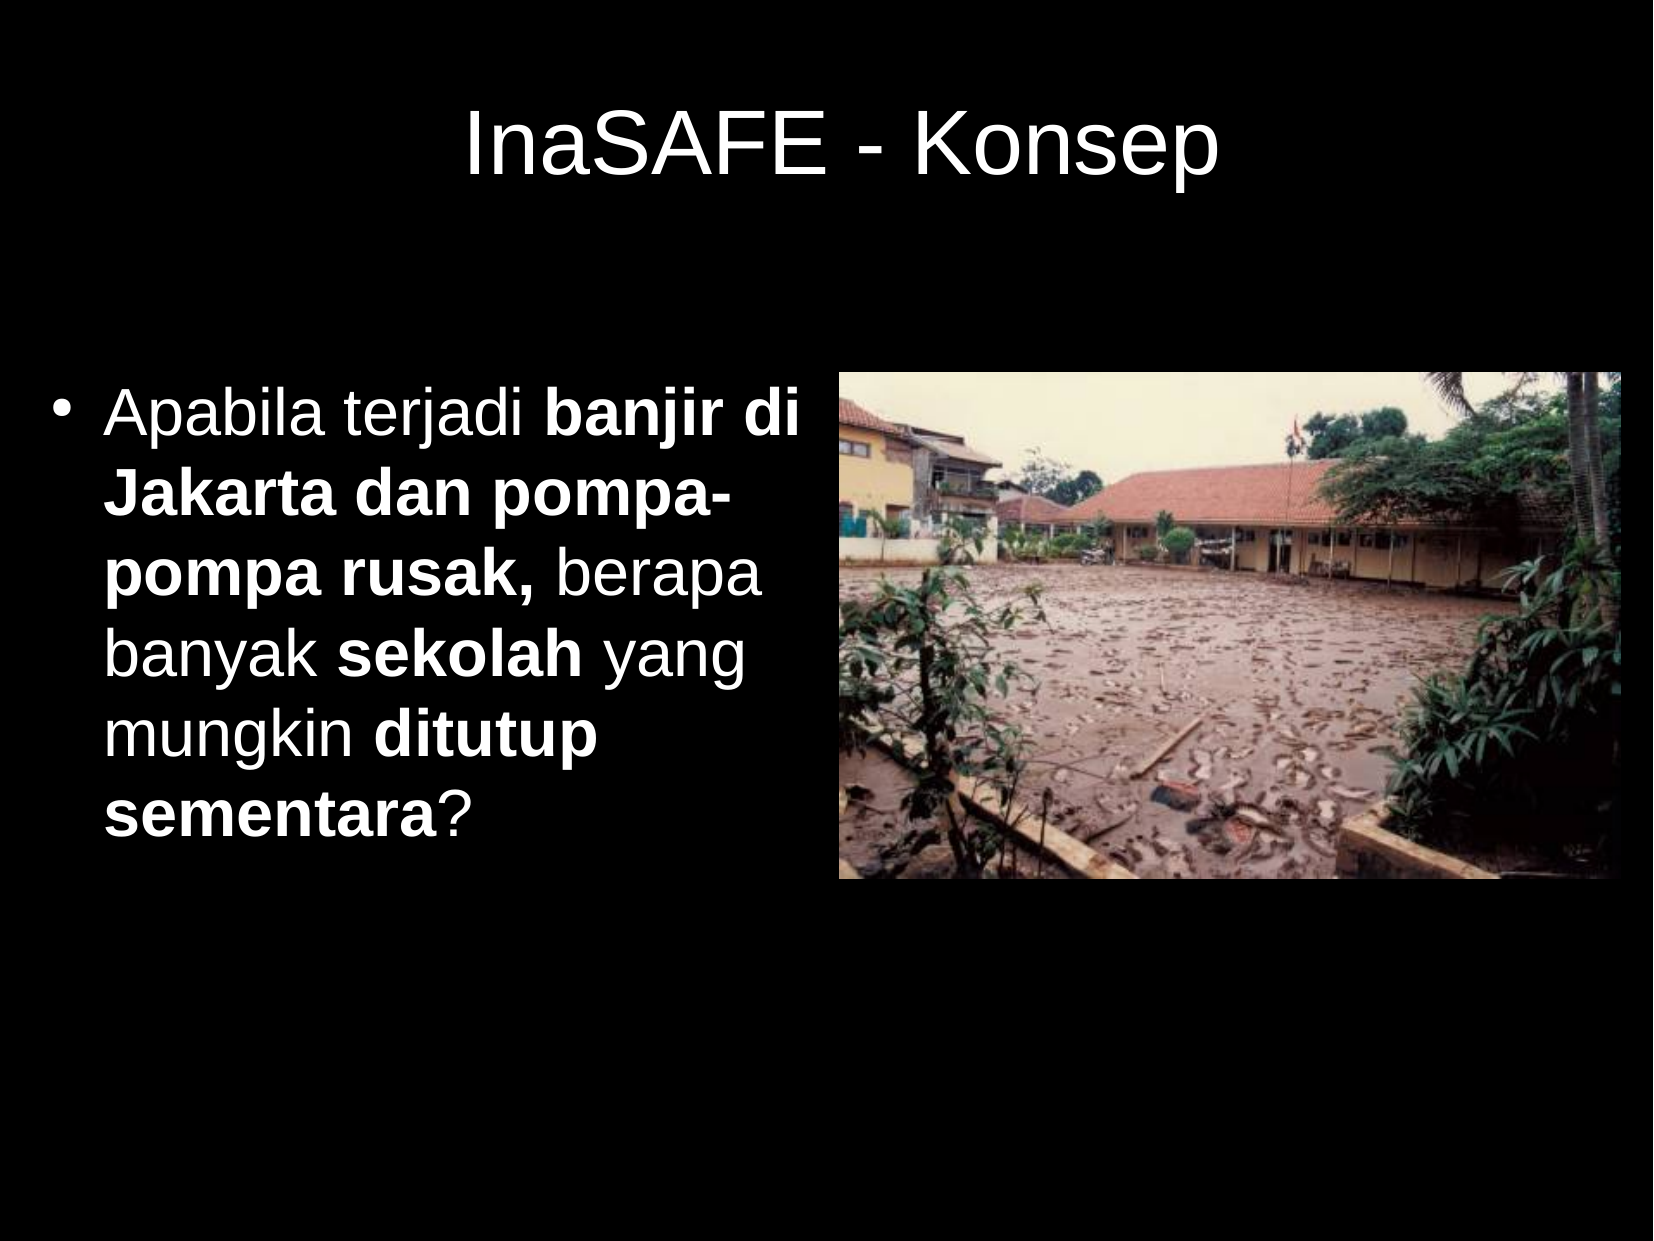

# InaSAFE - Konsep
Apabila terjadi banjir di Jakarta dan pompa-pompa rusak, berapa banyak sekolah yang mungkin ditutup sementara?